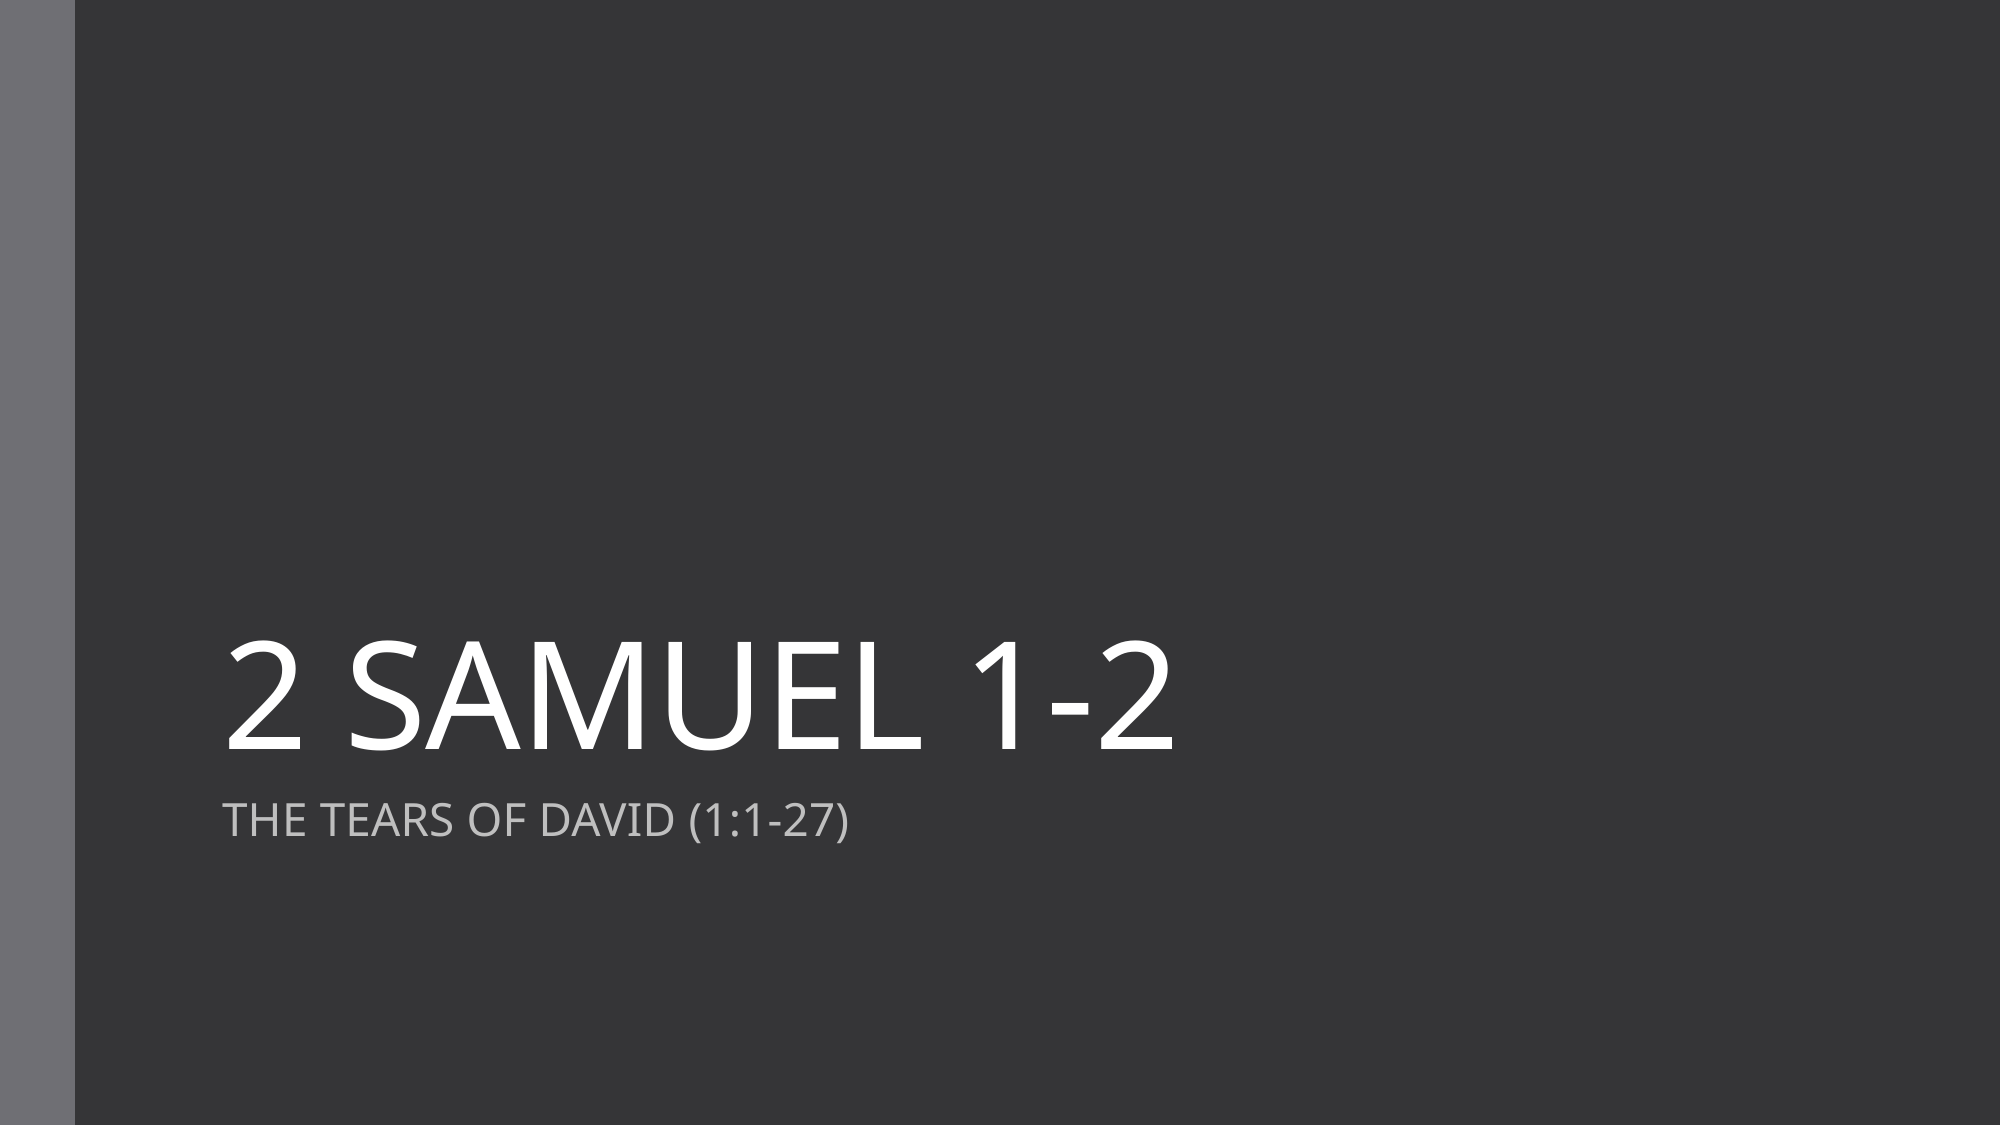

# 2 SAMUEL 1-2
THE TEARS OF DAVID (1:1-27)